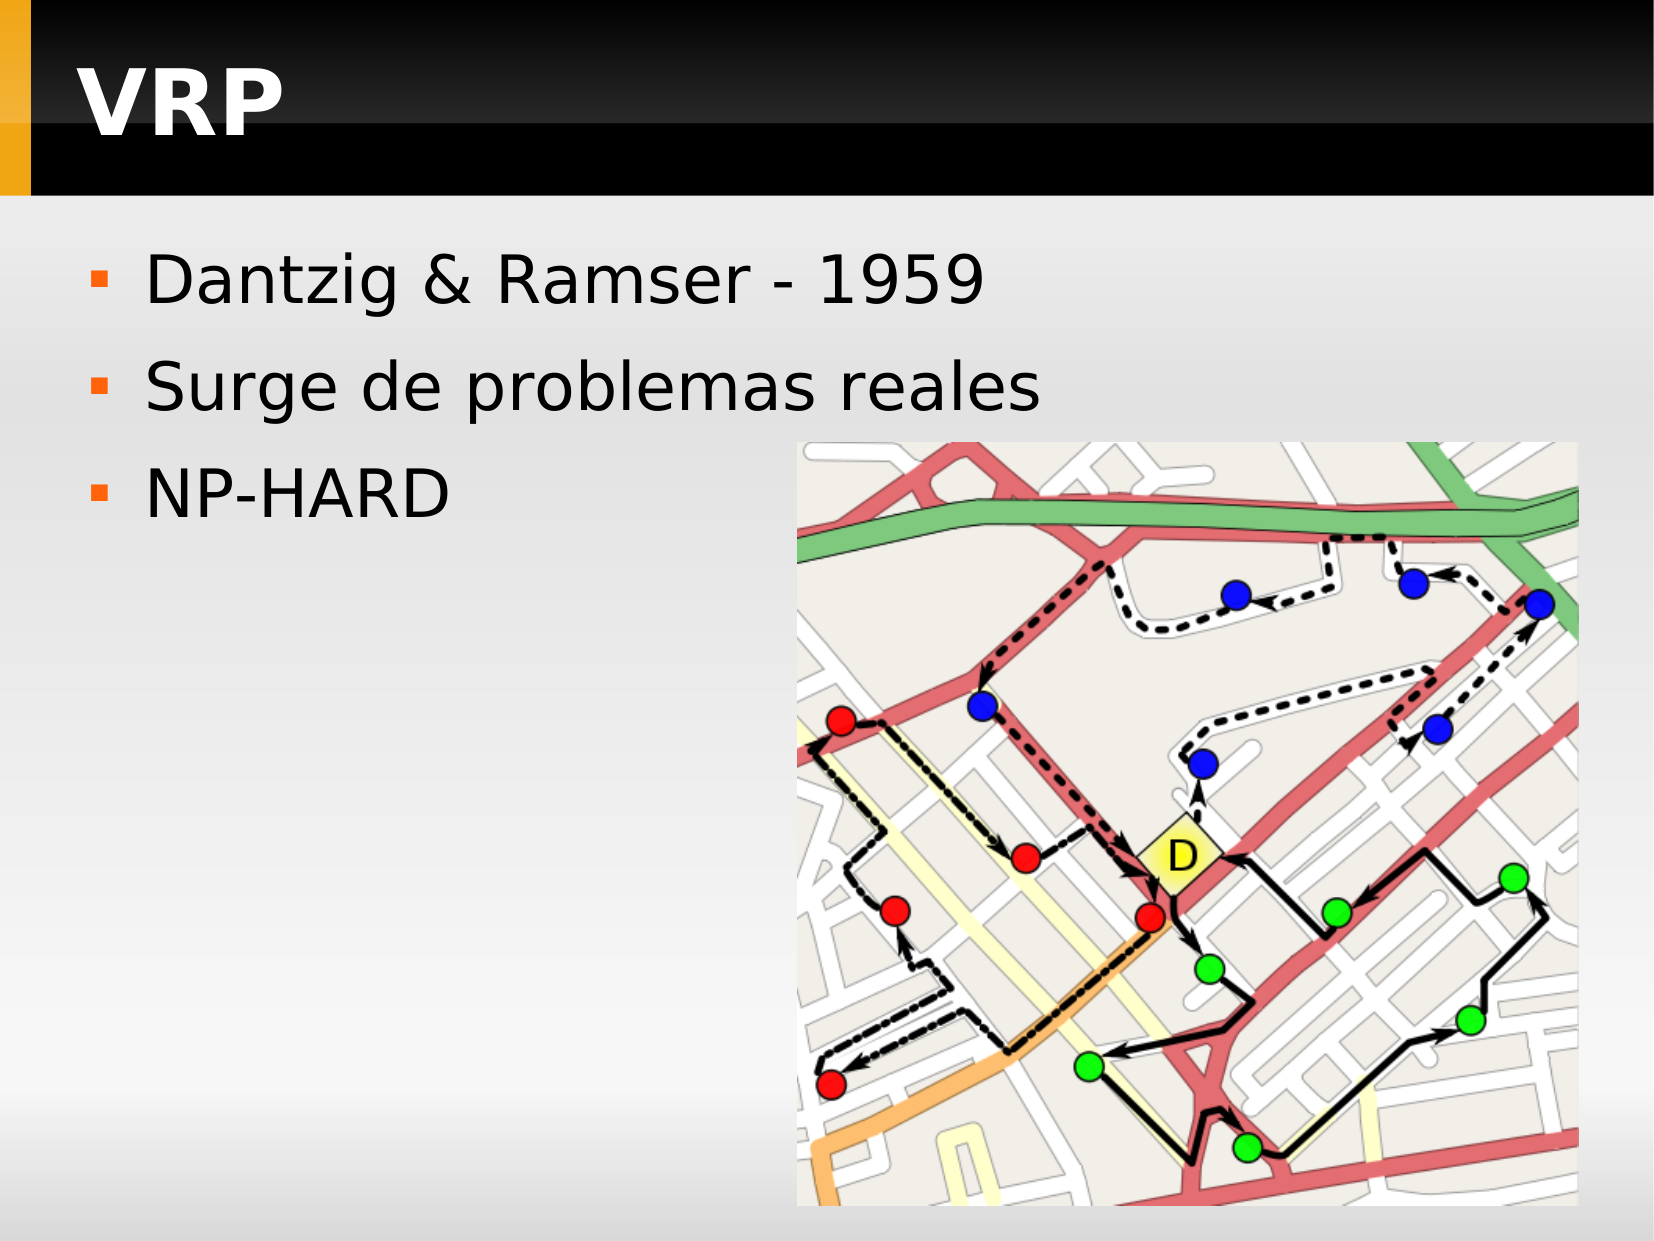

# VRP
Dantzig & Ramser - 1959
Surge de problemas reales
NP-HARD